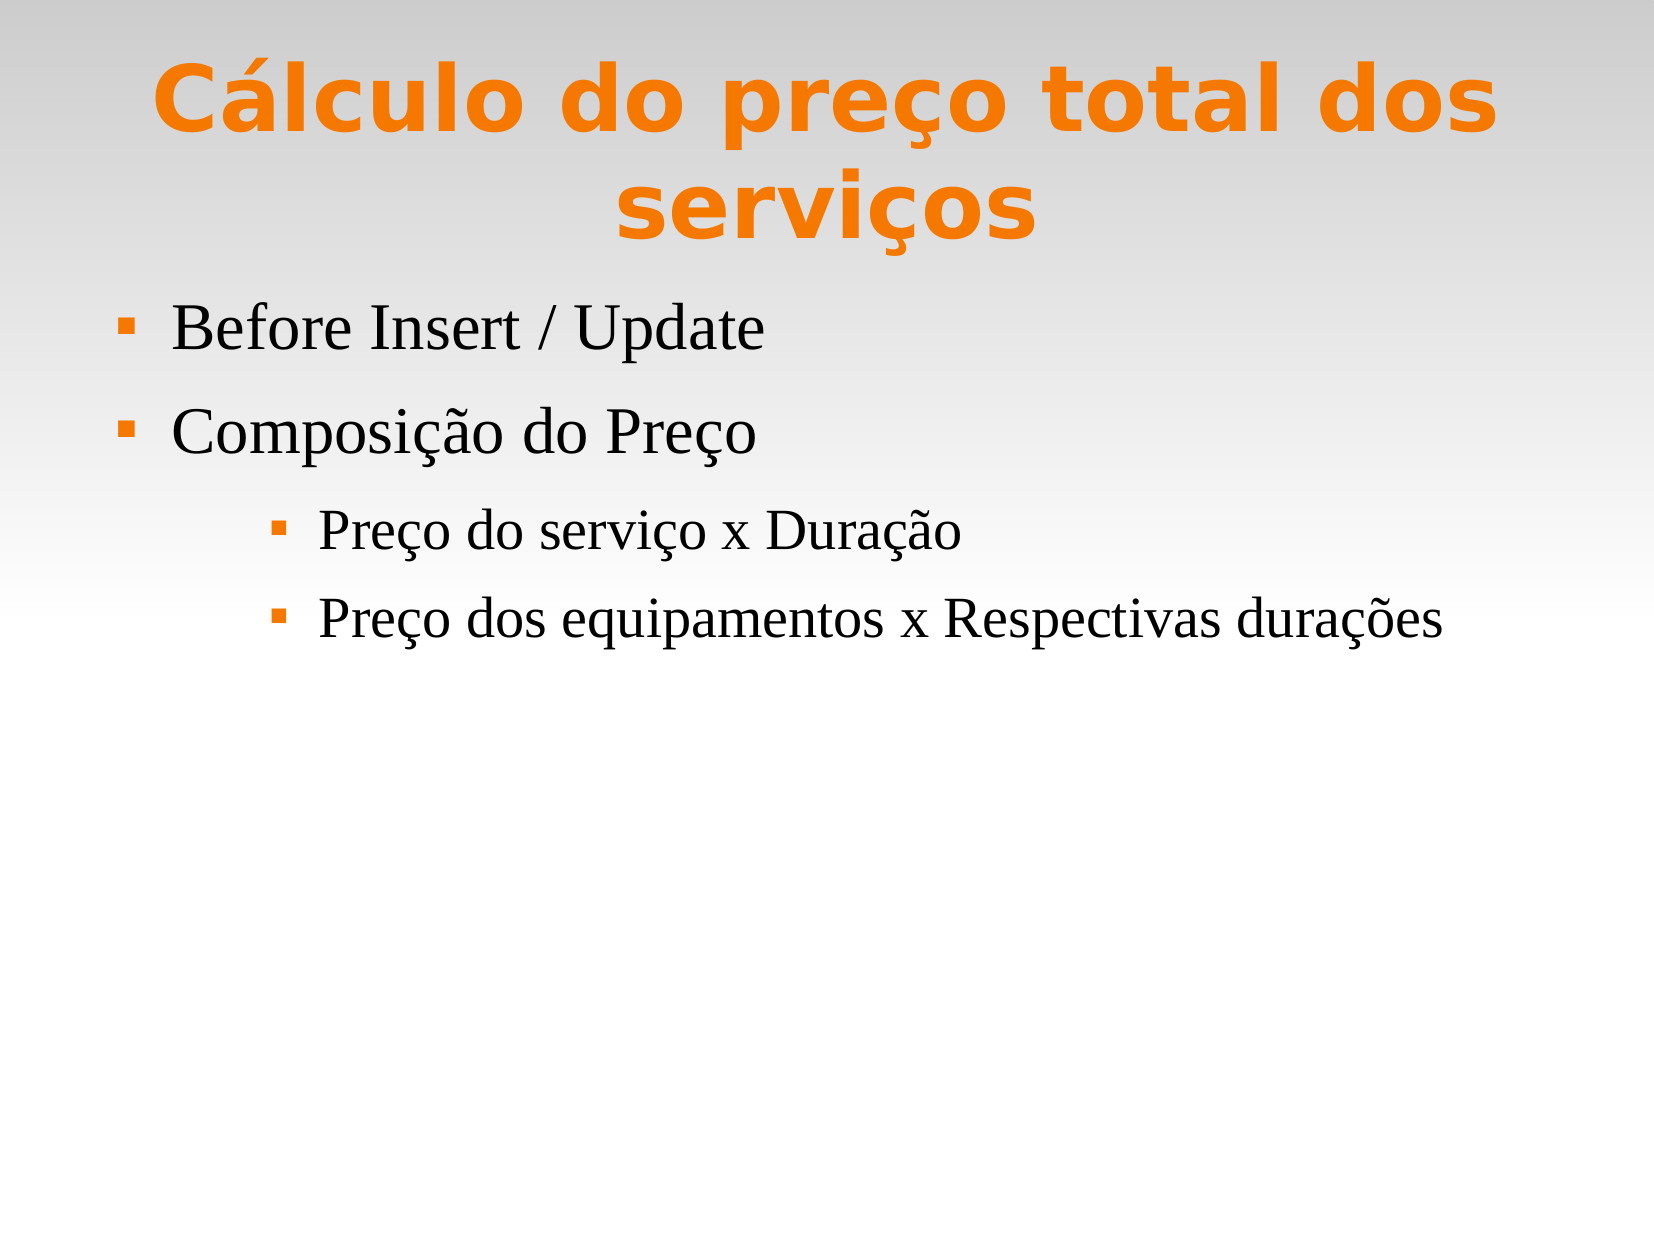

# Cálculo do preço total dos serviços
Before Insert / Update
Composição do Preço
Preço do serviço x Duração
Preço dos equipamentos x Respectivas durações